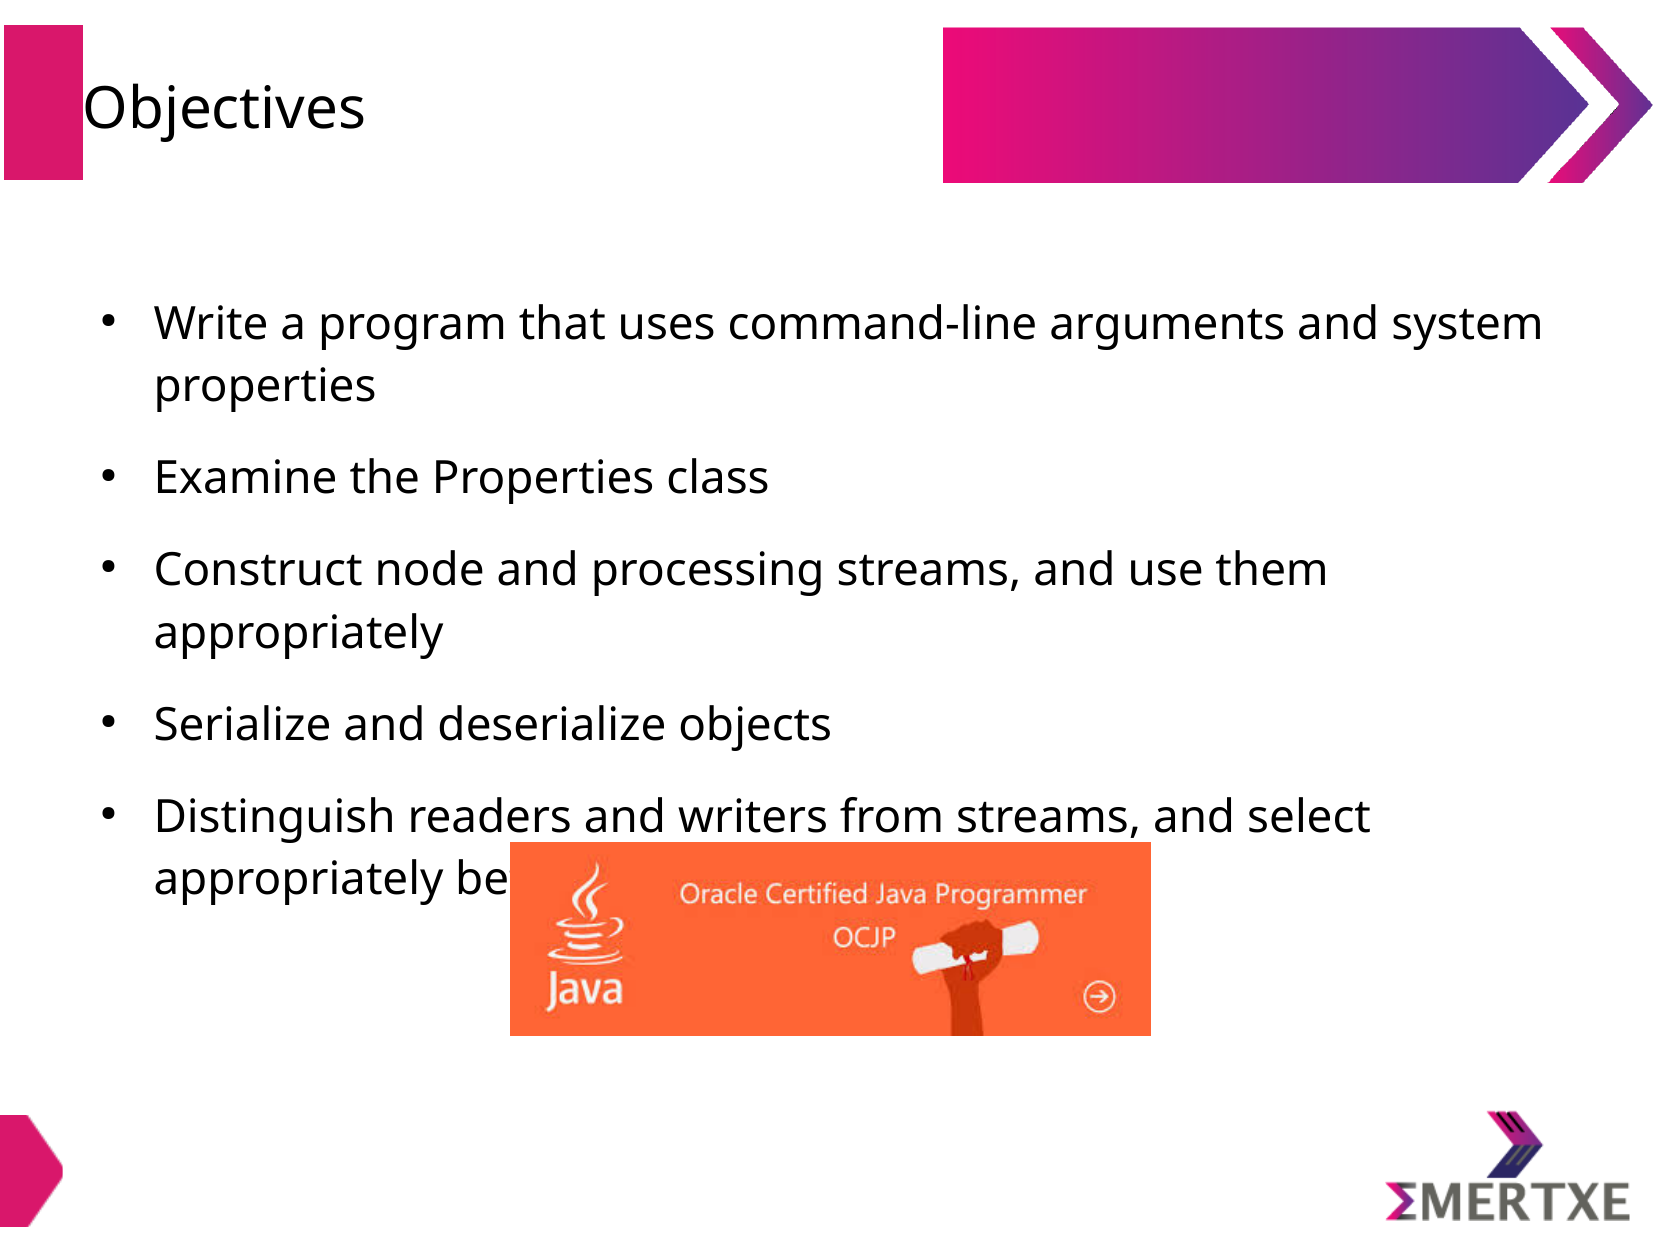

# Objectives
Write a program that uses command-line arguments and system properties
Examine the Properties class
Construct node and processing streams, and use them appropriately
Serialize and deserialize objects
Distinguish readers and writers from streams, and select appropriately between them